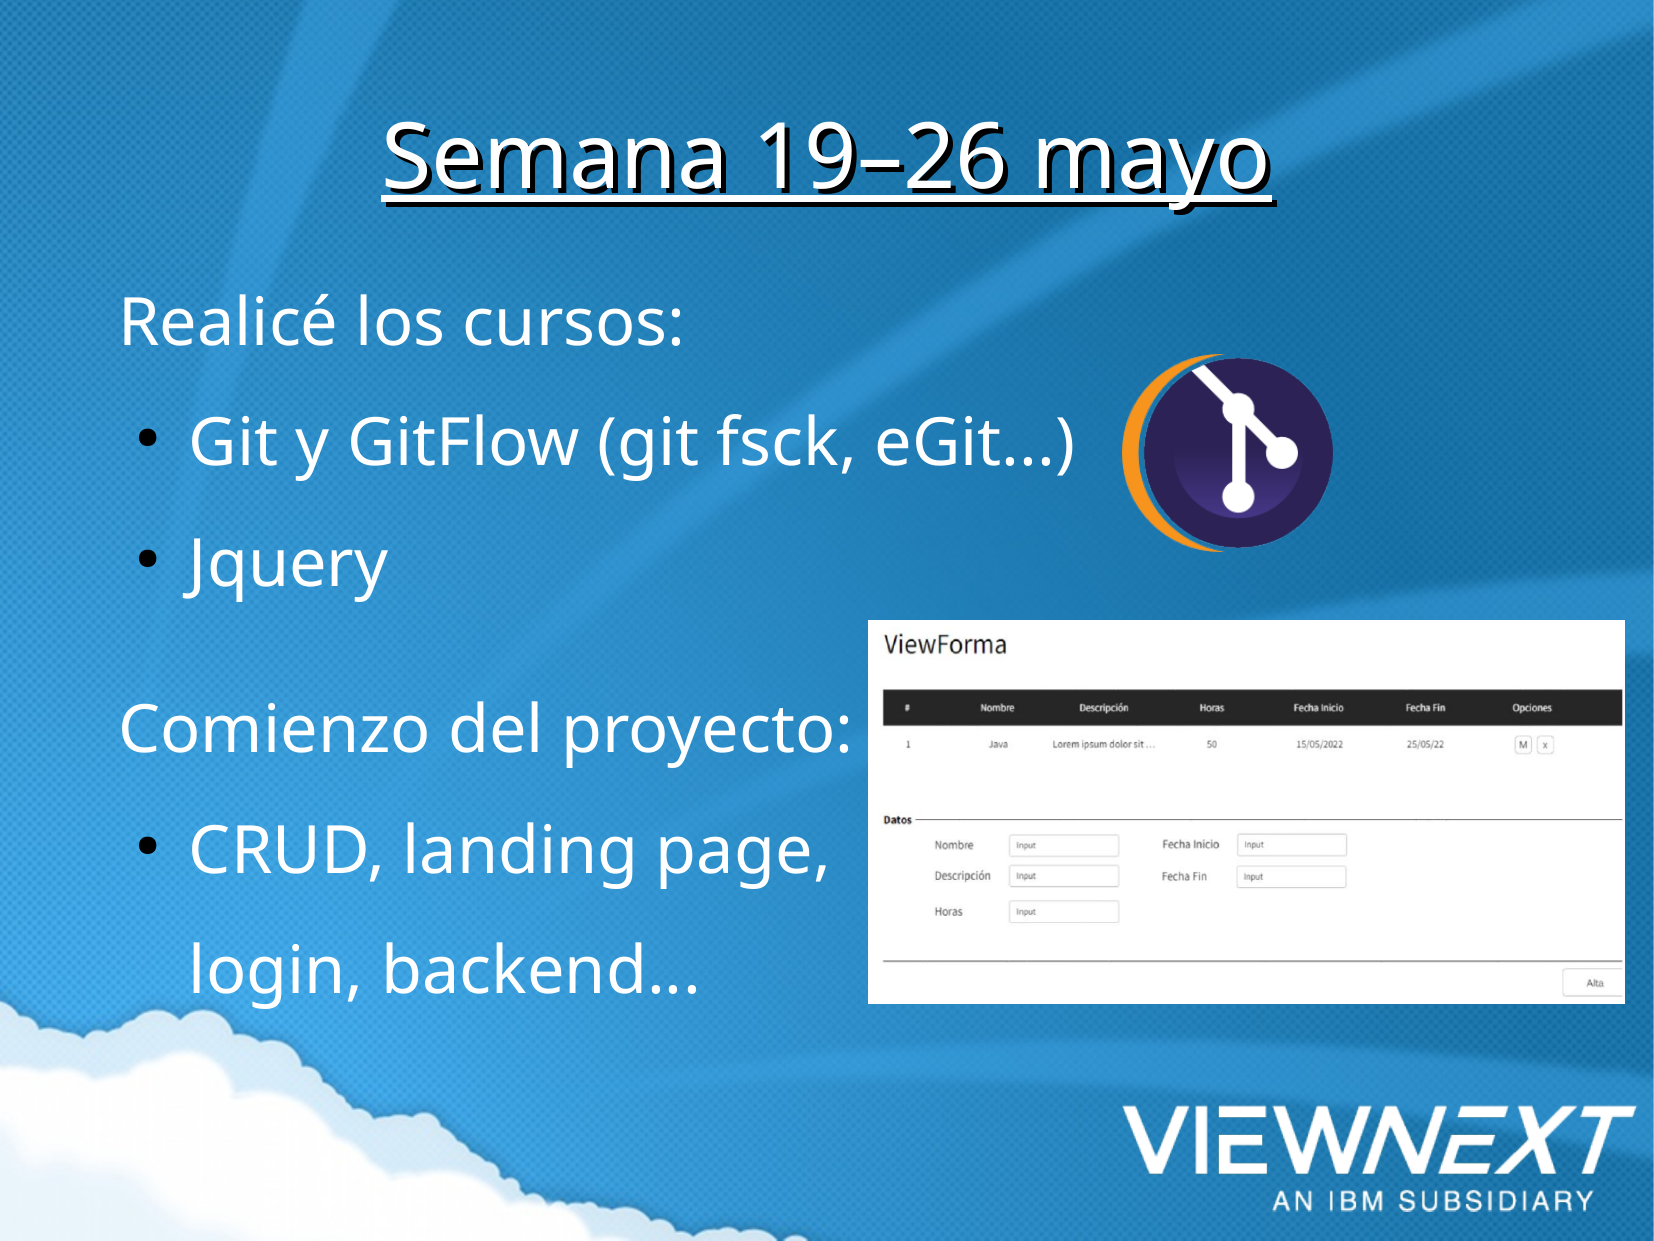

# Semana 19–26 mayo
Realicé los cursos:
Git y GitFlow (git fsck, eGit...)
Jquery
Comienzo del proyecto:
CRUD, landing page,
login, backend...